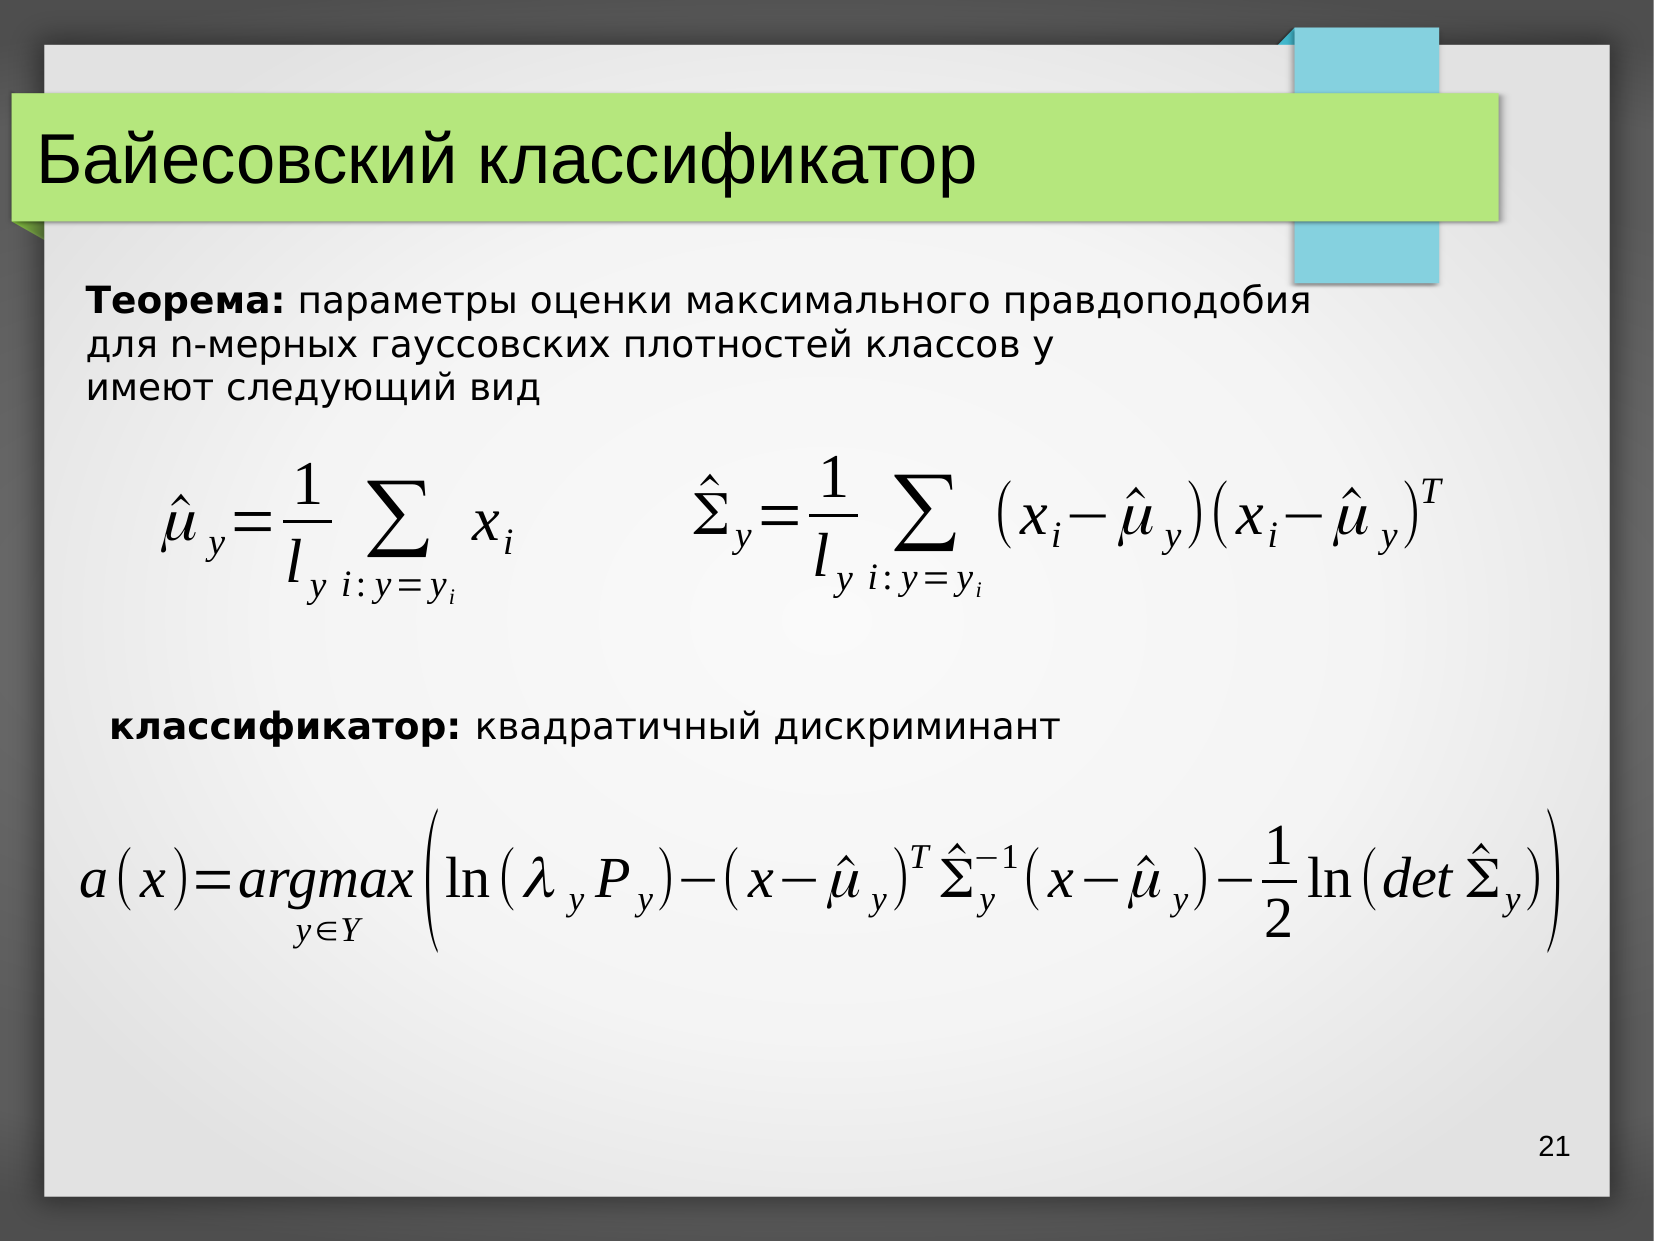

# Байесовский классификатор
Теорема: параметры оценки максимального правдоподобия
для n-мерных гауссовских плотностей классов y
имеют следующий вид
классификатор: квадратичный дискриминант
21